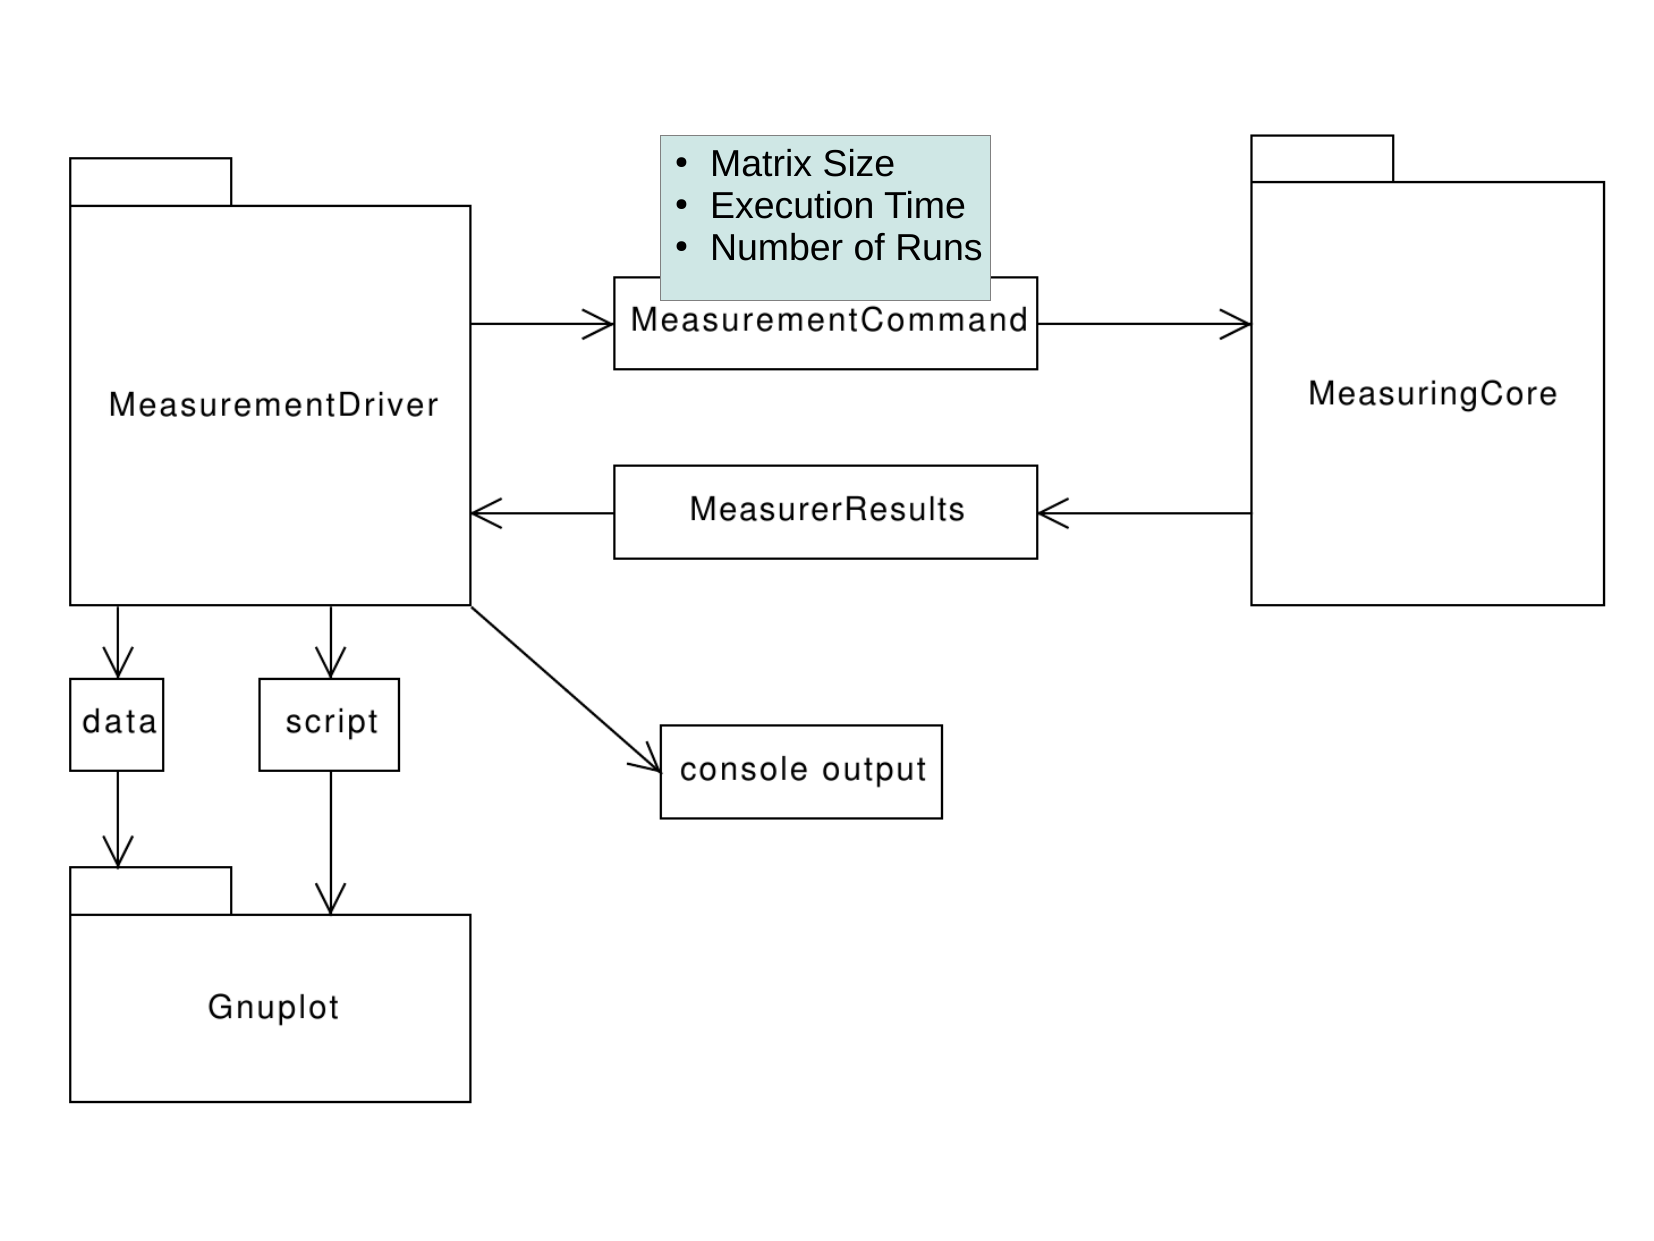

Matrix Size
Execution Time
Number of Runs